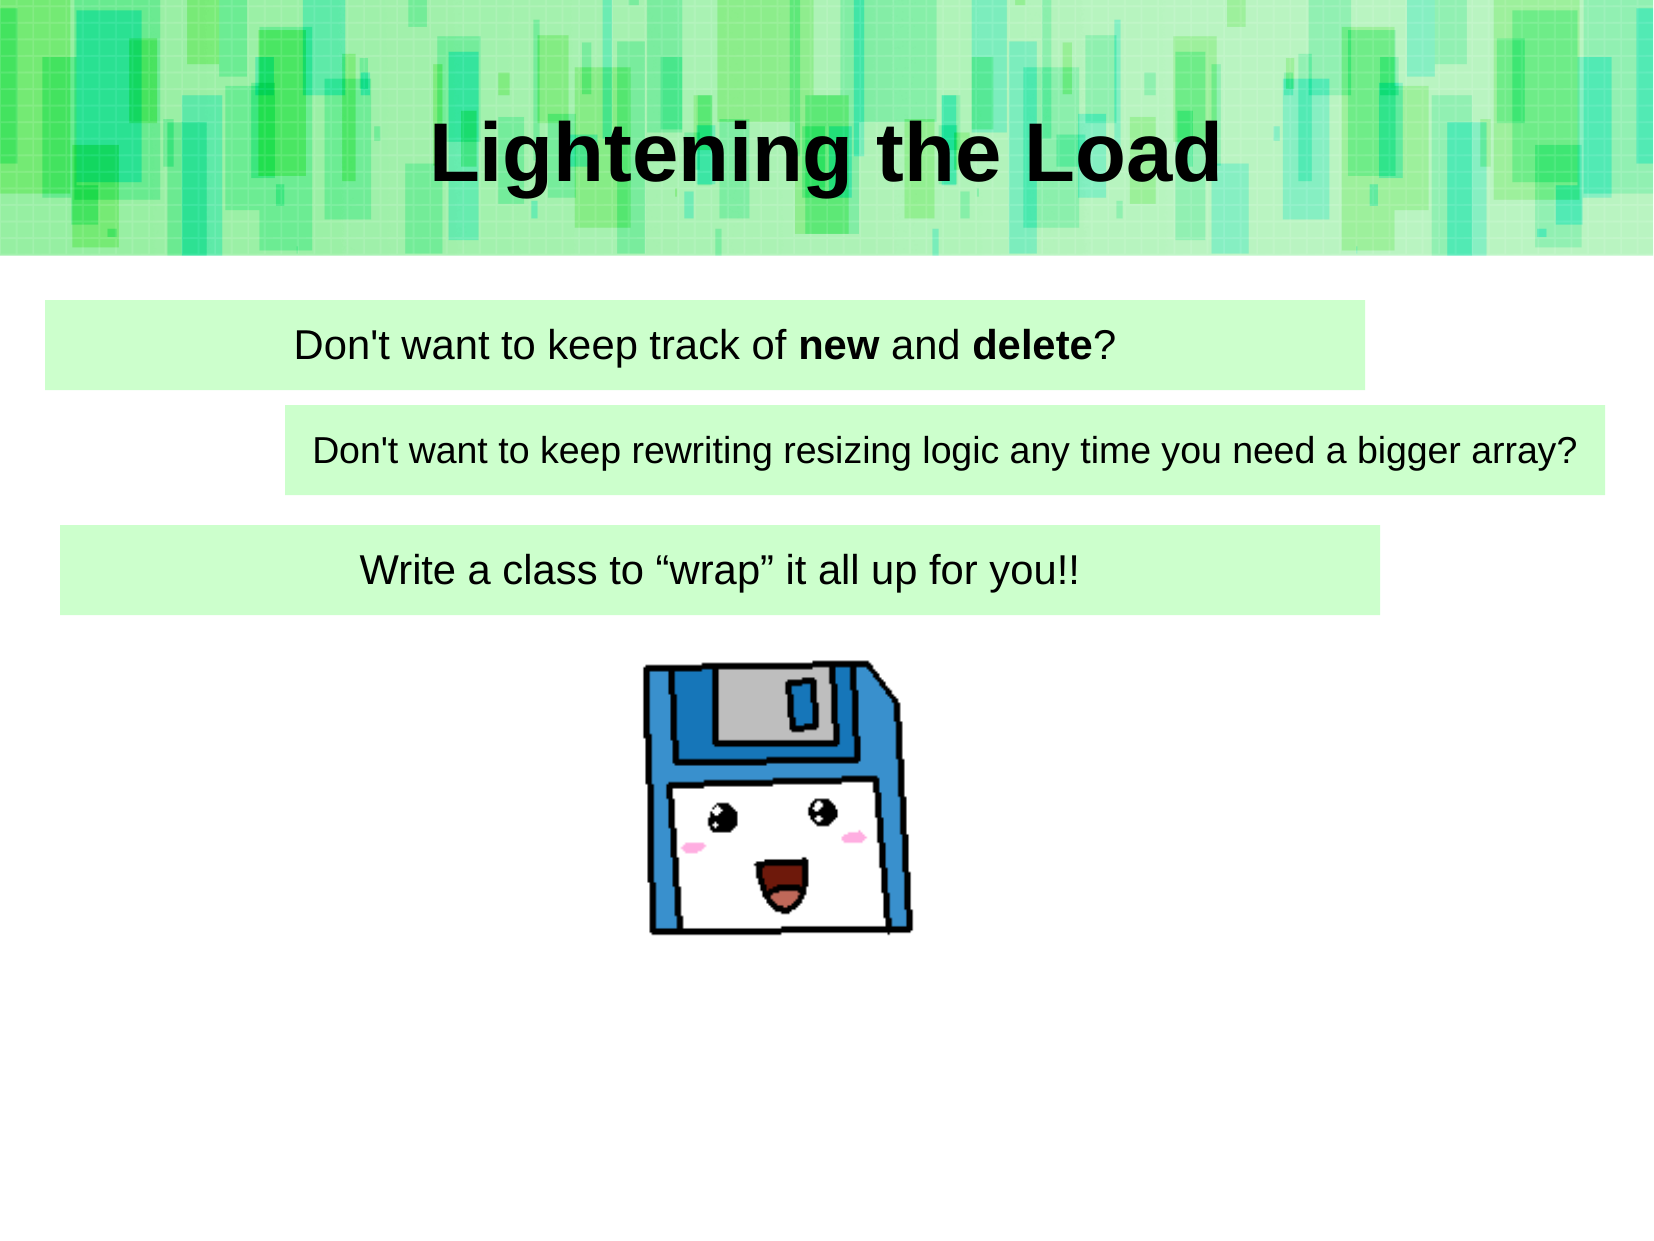

# Lightening the Load
Don't want to keep track of new and delete?
Don't want to keep rewriting resizing logic any time you need a bigger array?
Write a class to “wrap” it all up for you!!